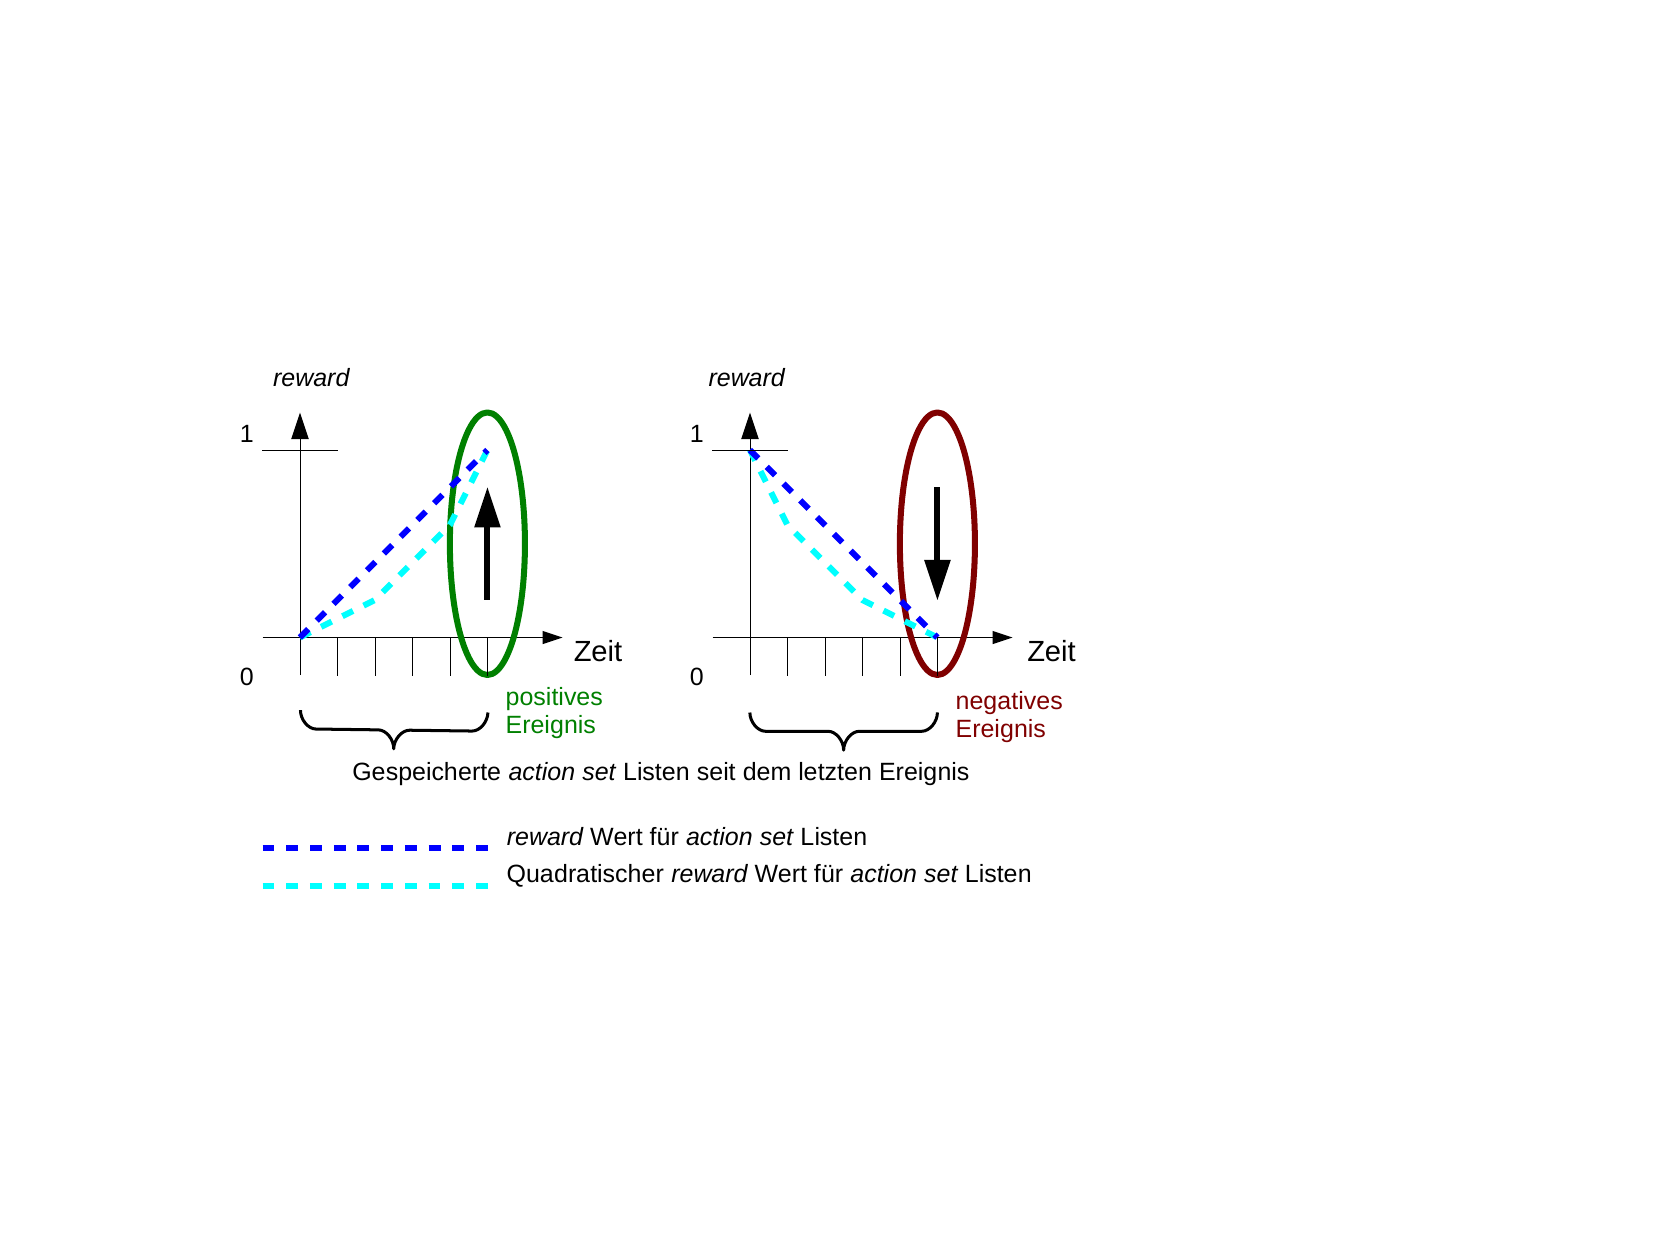

reward
reward
1
1
Zeit
Zeit
0
0
positives
Ereignis
negatives
Ereignis
Gespeicherte action set Listen seit dem letzten Ereignis
reward Wert für action set Listen
Quadratischer reward Wert für action set Listen